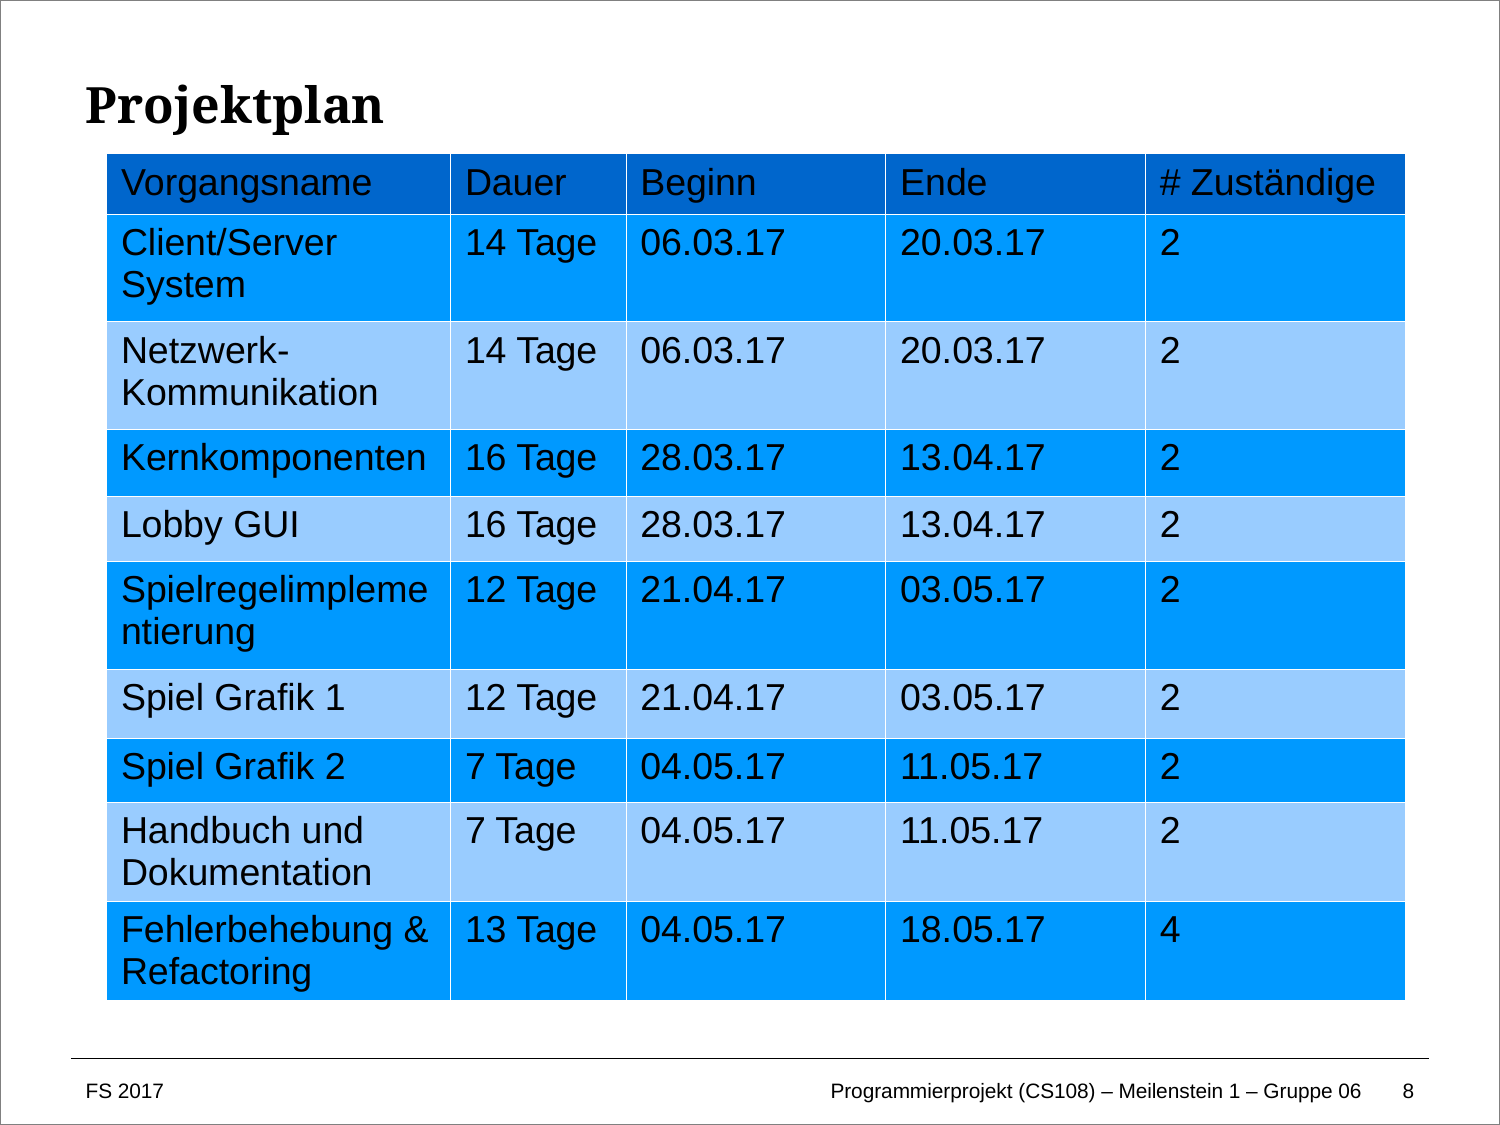

# Projektplan
| Vorgangsname | Dauer | Beginn | Ende | # Zuständige |
| --- | --- | --- | --- | --- |
| Client/Server System | 14 Tage | 06.03.17 | 20.03.17 | 2 |
| Netzwerk-Kommunikation | 14 Tage | 06.03.17 | 20.03.17 | 2 |
| Kernkomponenten | 16 Tage | 28.03.17 | 13.04.17 | 2 |
| Lobby GUI | 16 Tage | 28.03.17 | 13.04.17 | 2 |
| Spielregelimplementierung | 12 Tage | 21.04.17 | 03.05.17 | 2 |
| Spiel Grafik 1 | 12 Tage | 21.04.17 | 03.05.17 | 2 |
| Spiel Grafik 2 | 7 Tage | 04.05.17 | 11.05.17 | 2 |
| Handbuch und Dokumentation | 7 Tage | 04.05.17 | 11.05.17 | 2 |
| Fehlerbehebung & Refactoring | 13 Tage | 04.05.17 | 18.05.17 | 4 |
FS 2017
Programmierprojekt (CS108) – Meilenstein 1 – Gruppe 06